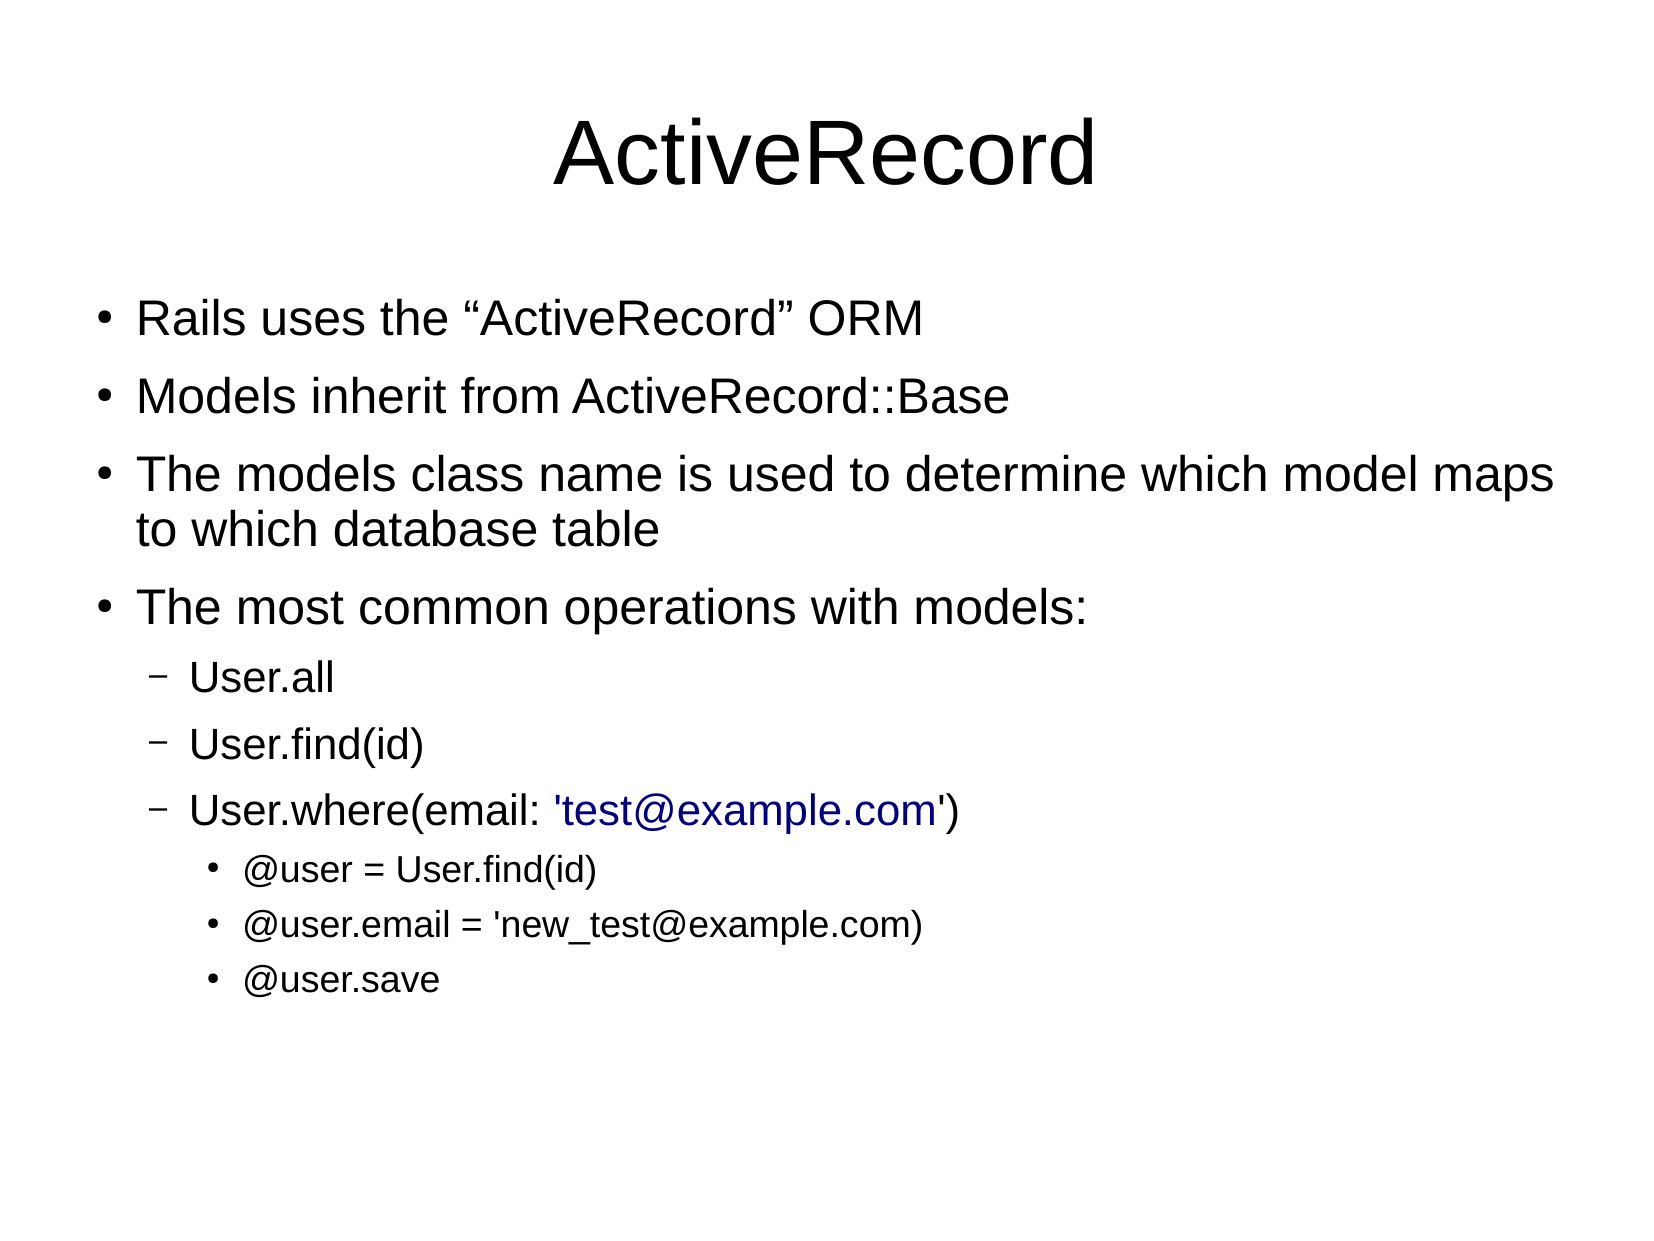

# ActiveRecord
Rails uses the “ActiveRecord” ORM
Models inherit from ActiveRecord::Base
The models class name is used to determine which model maps to which database table
The most common operations with models:
User.all
User.find(id)
User.where(email: 'test@example.com')
@user = User.find(id)
@user.email = 'new_test@example.com)
@user.save